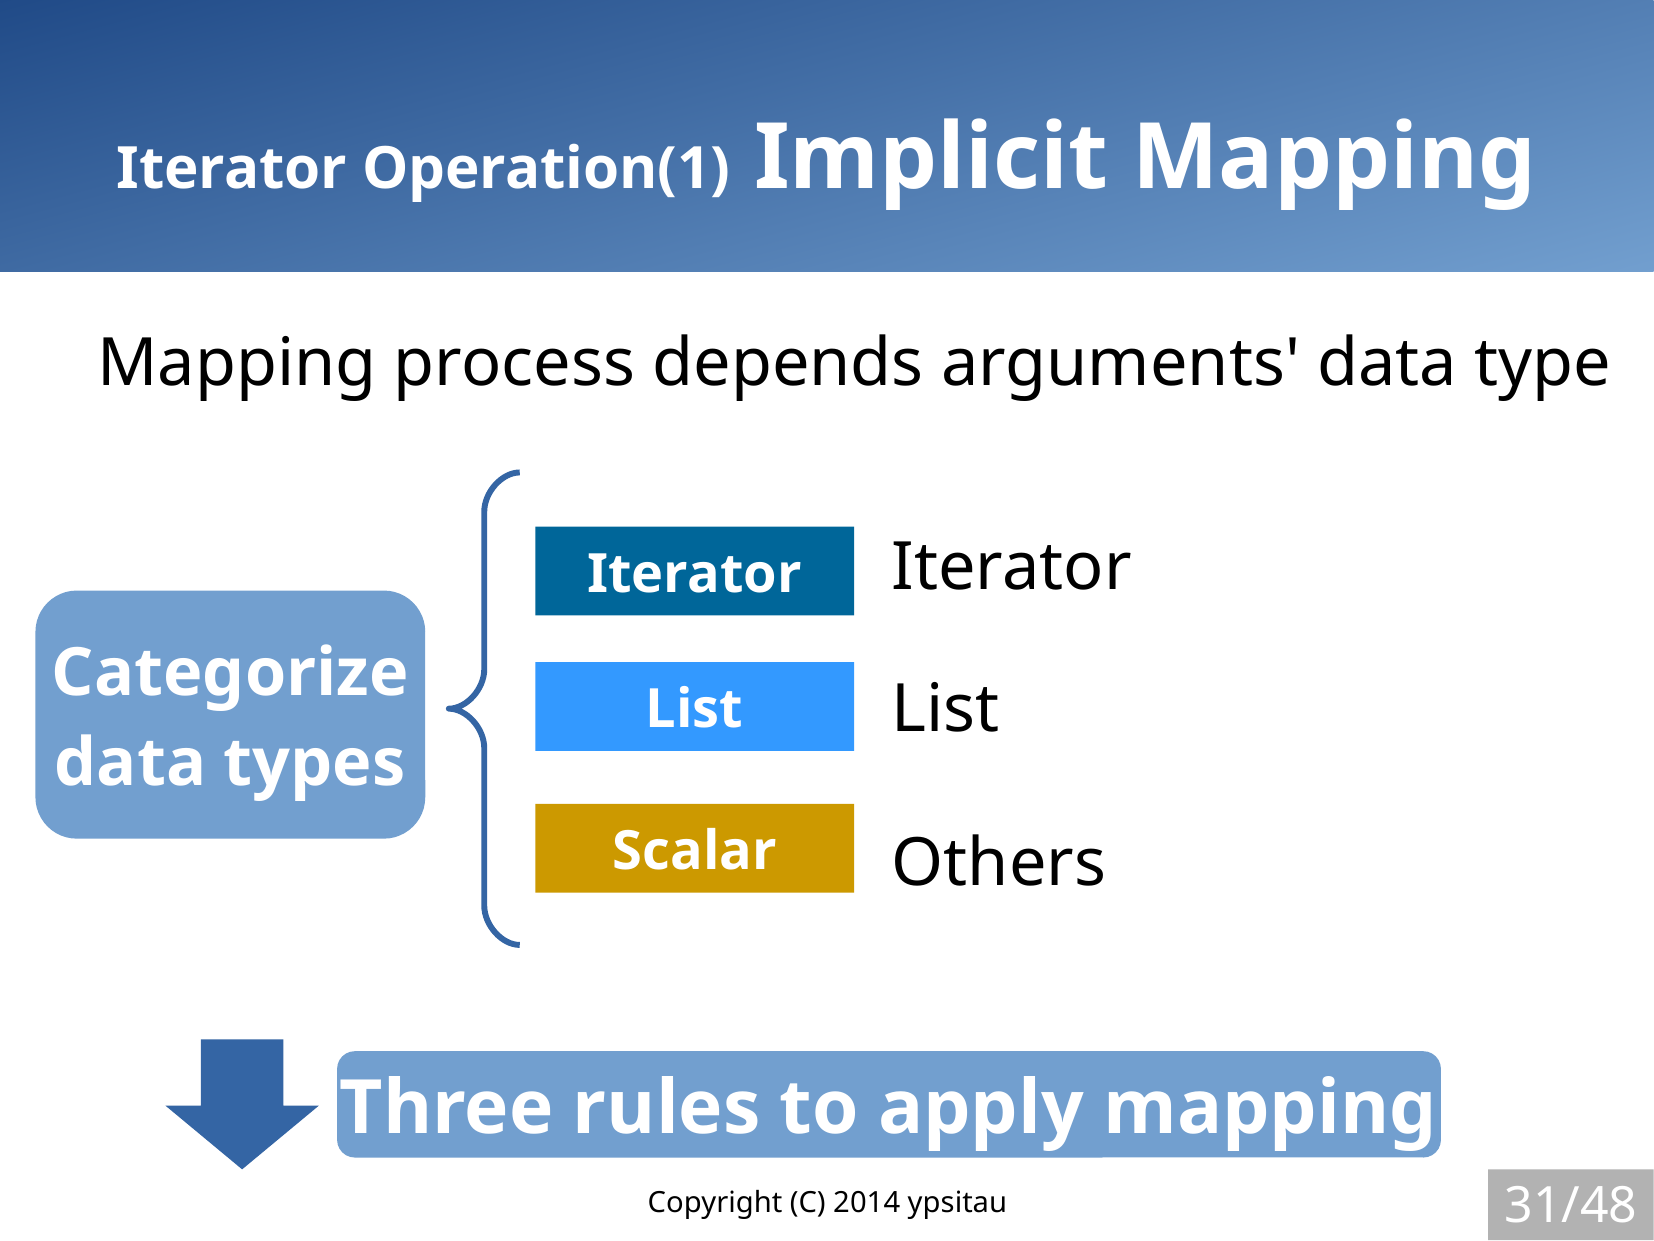

# Iterator Operation(1) Implicit Mapping
Mapping process depends arguments' data type
Iterator
Iterator
Categorize
data types
List
List
Scalar
Others
Three rules to apply mapping
31
Copyright (C) 2014 ypsitau